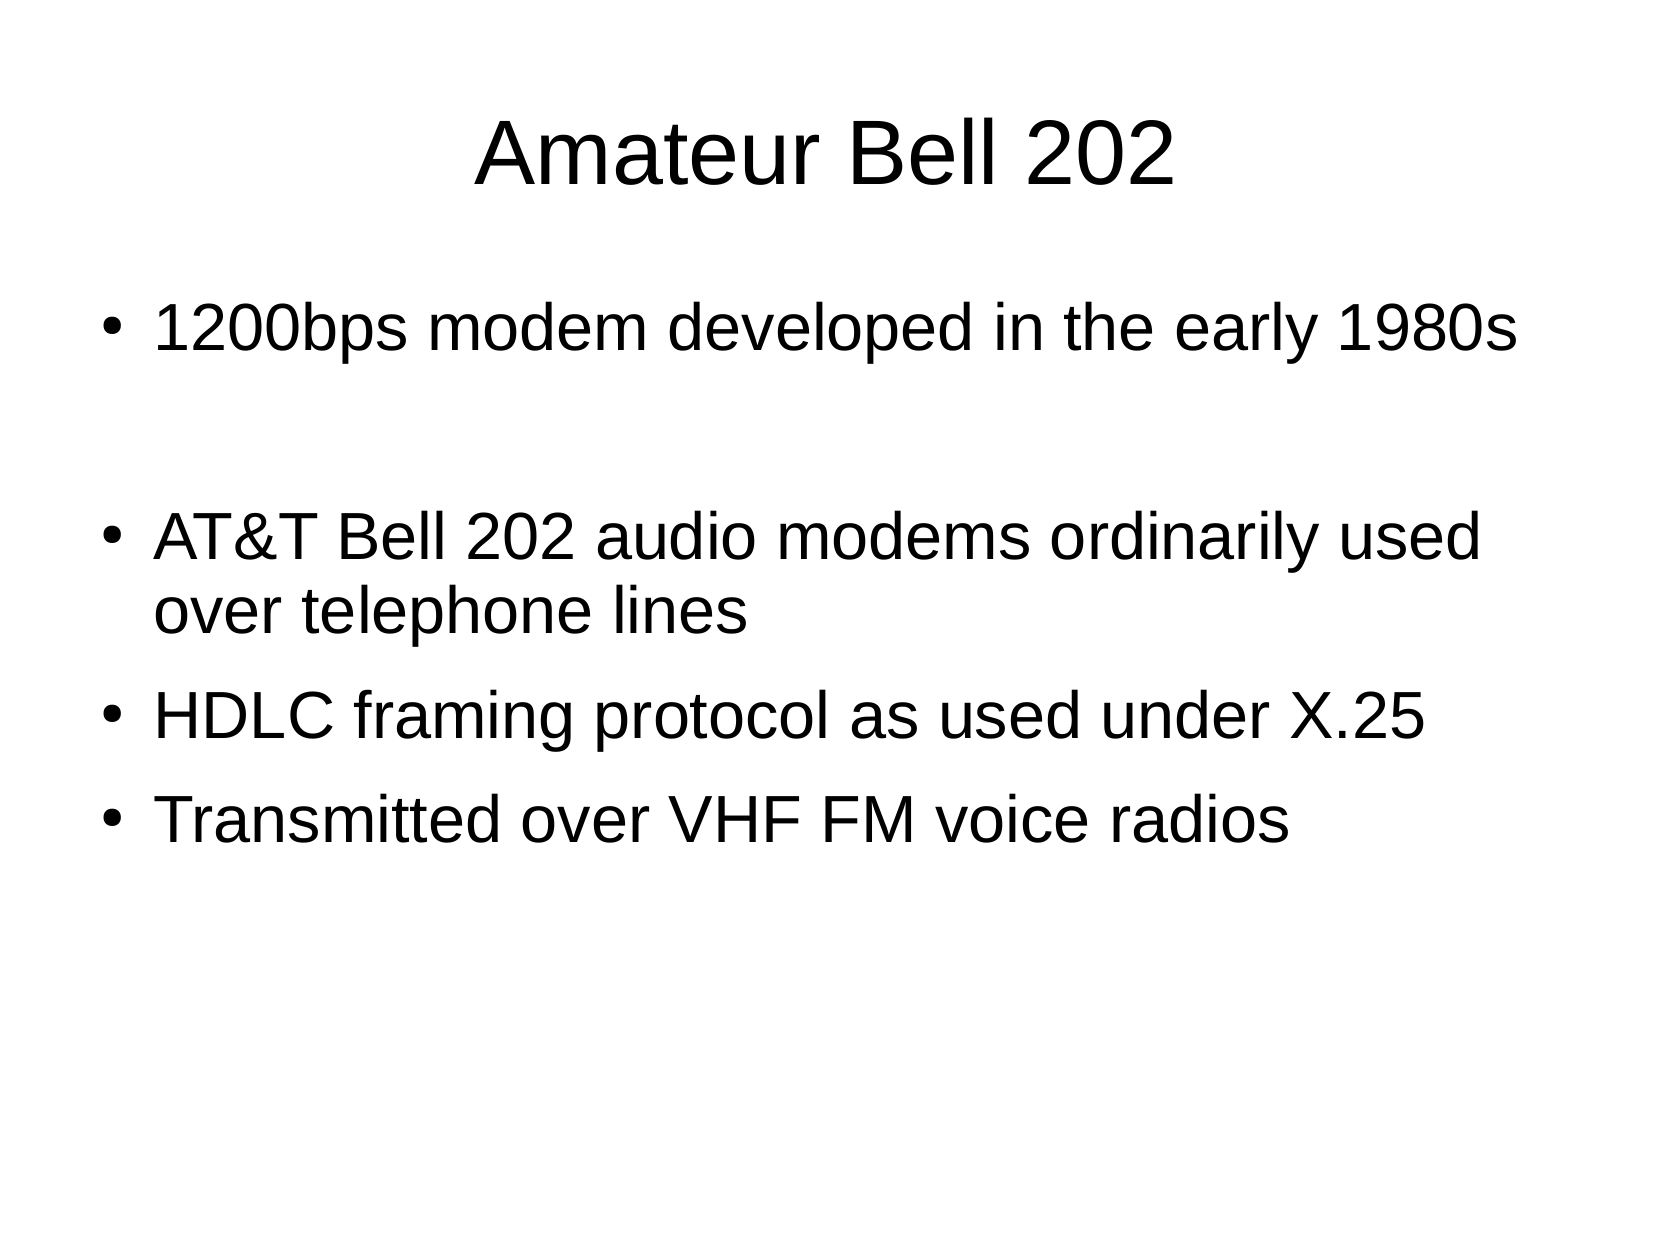

# Amateur Bell 202
1200bps modem developed in the early 1980s
AT&T Bell 202 audio modems ordinarily used over telephone lines
HDLC framing protocol as used under X.25
Transmitted over VHF FM voice radios